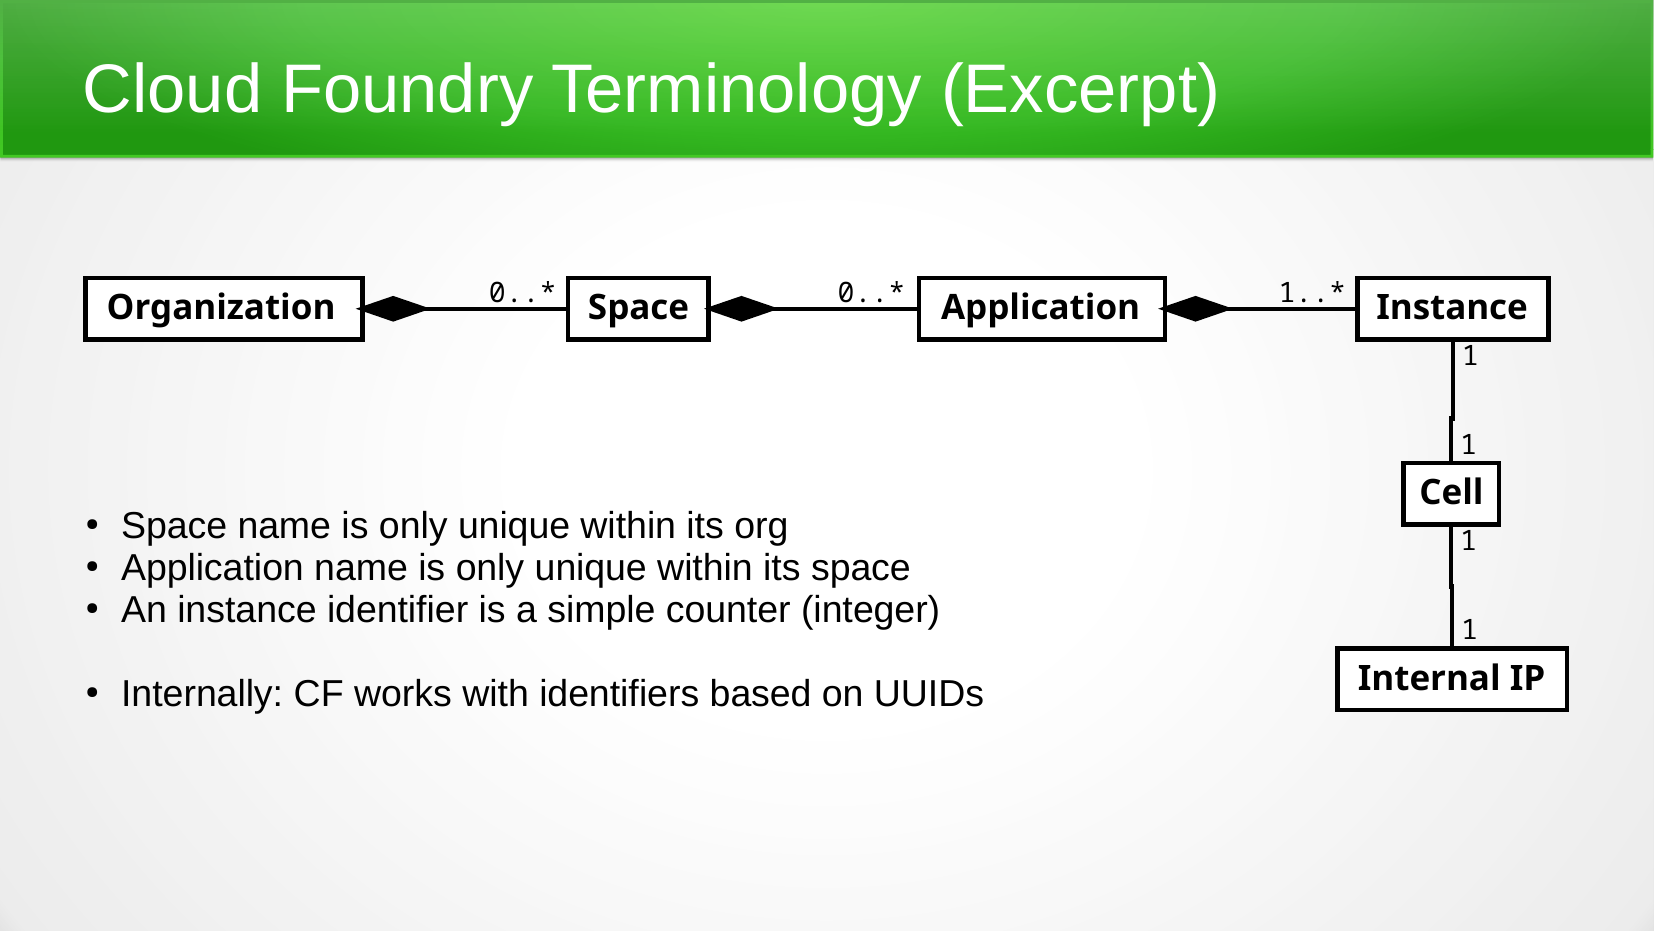

# Cloud Foundry Terminology (Excerpt)
Space name is only unique within its org
Application name is only unique within its space
An instance identifier is a simple counter (integer)
Internally: CF works with identifiers based on UUIDs